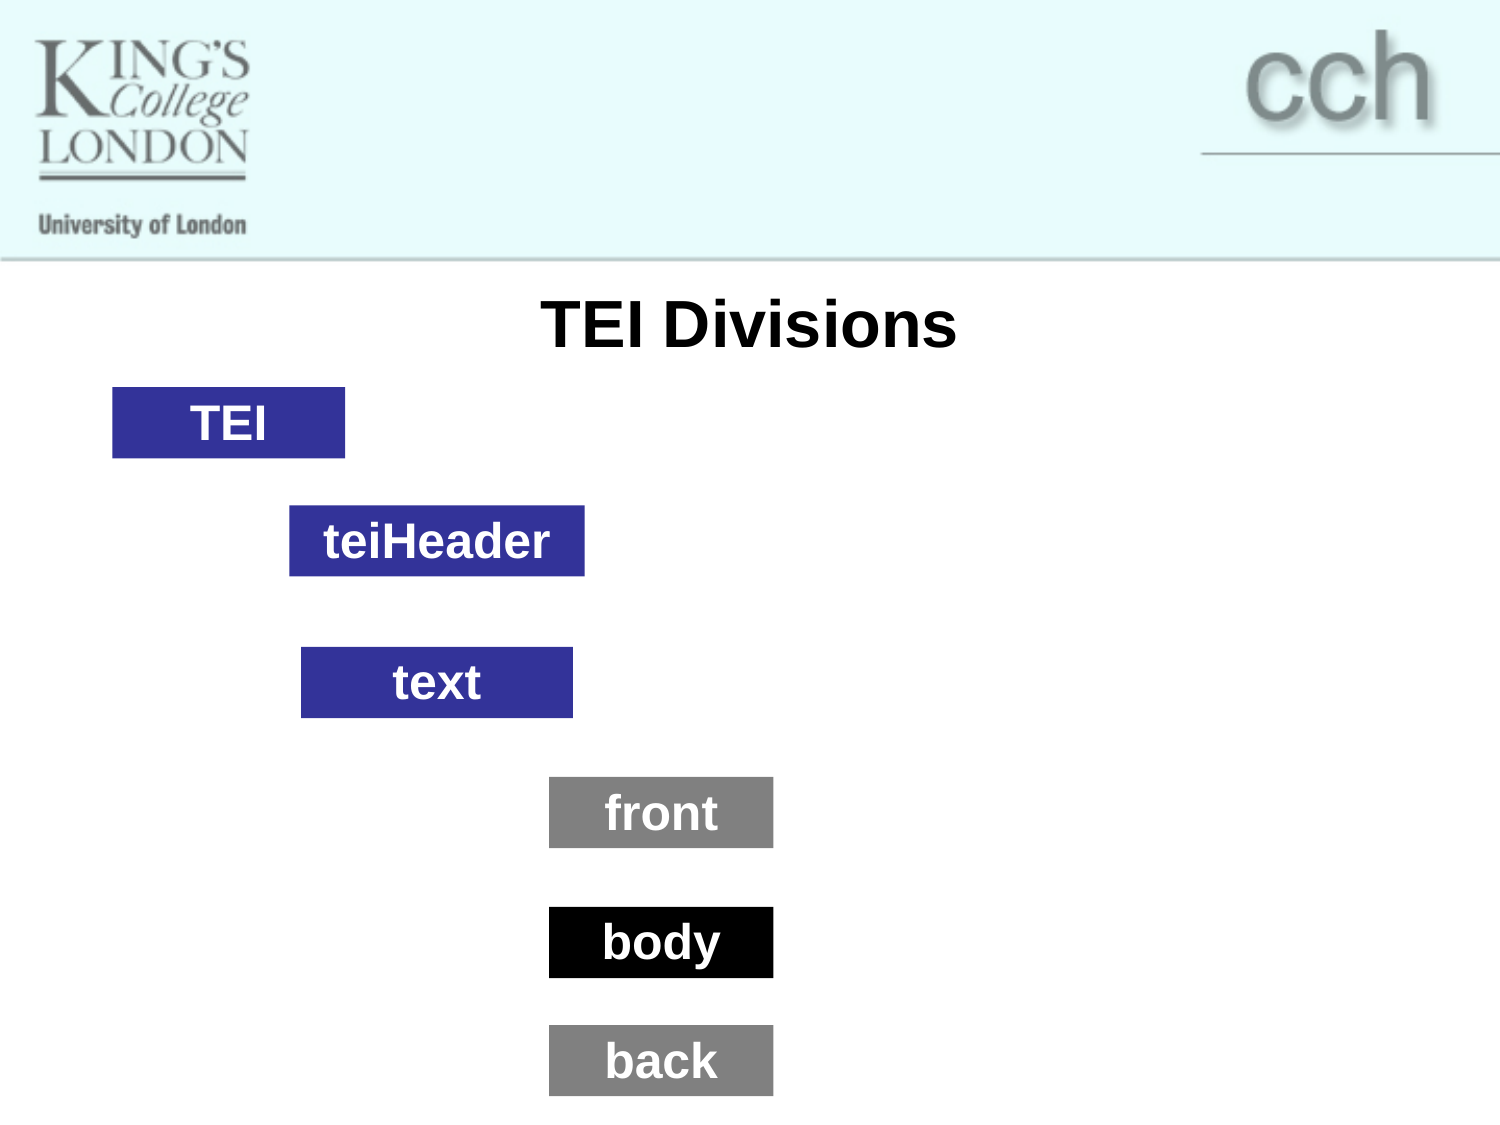

# TEI Divisions
TEI
teiHeader
text
front
body
back